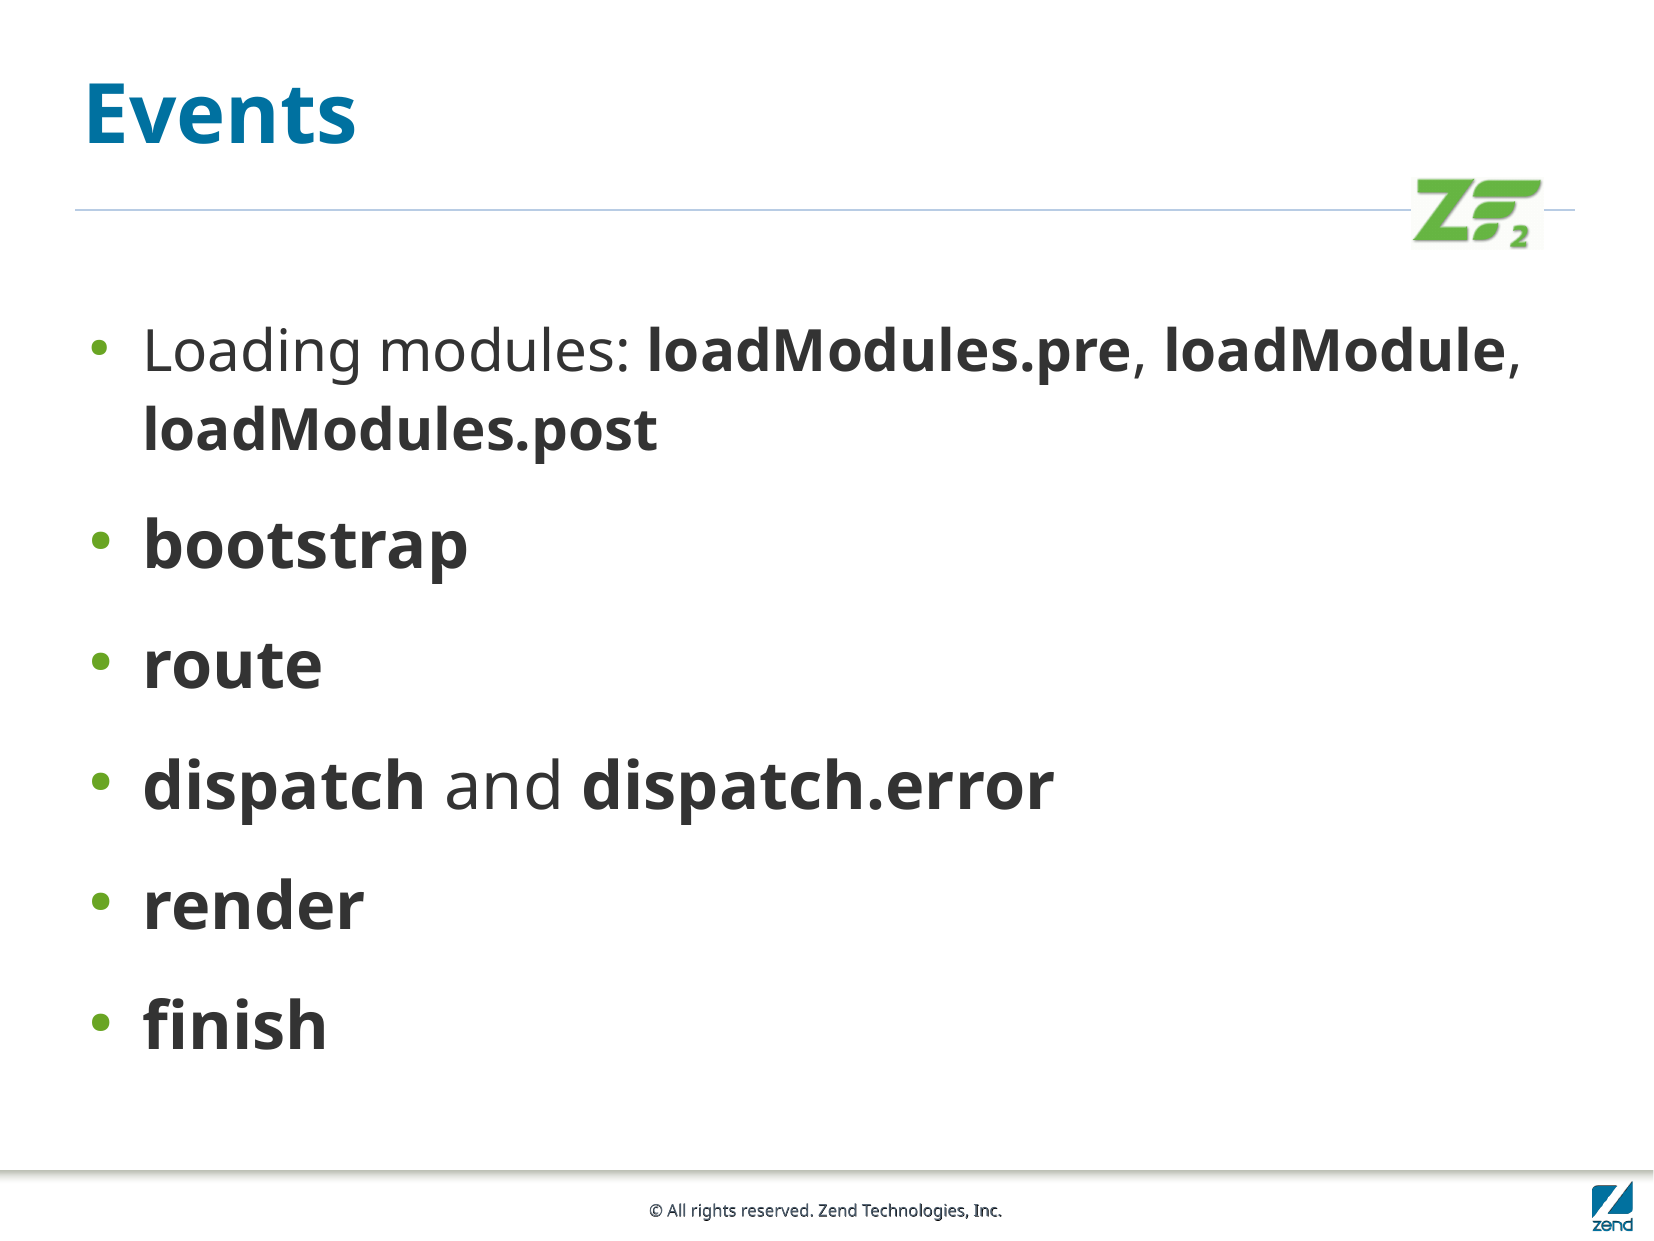

# Events
Loading modules: loadModules.pre, loadModule, loadModules.post
bootstrap
route
dispatch and dispatch.error
render
finish